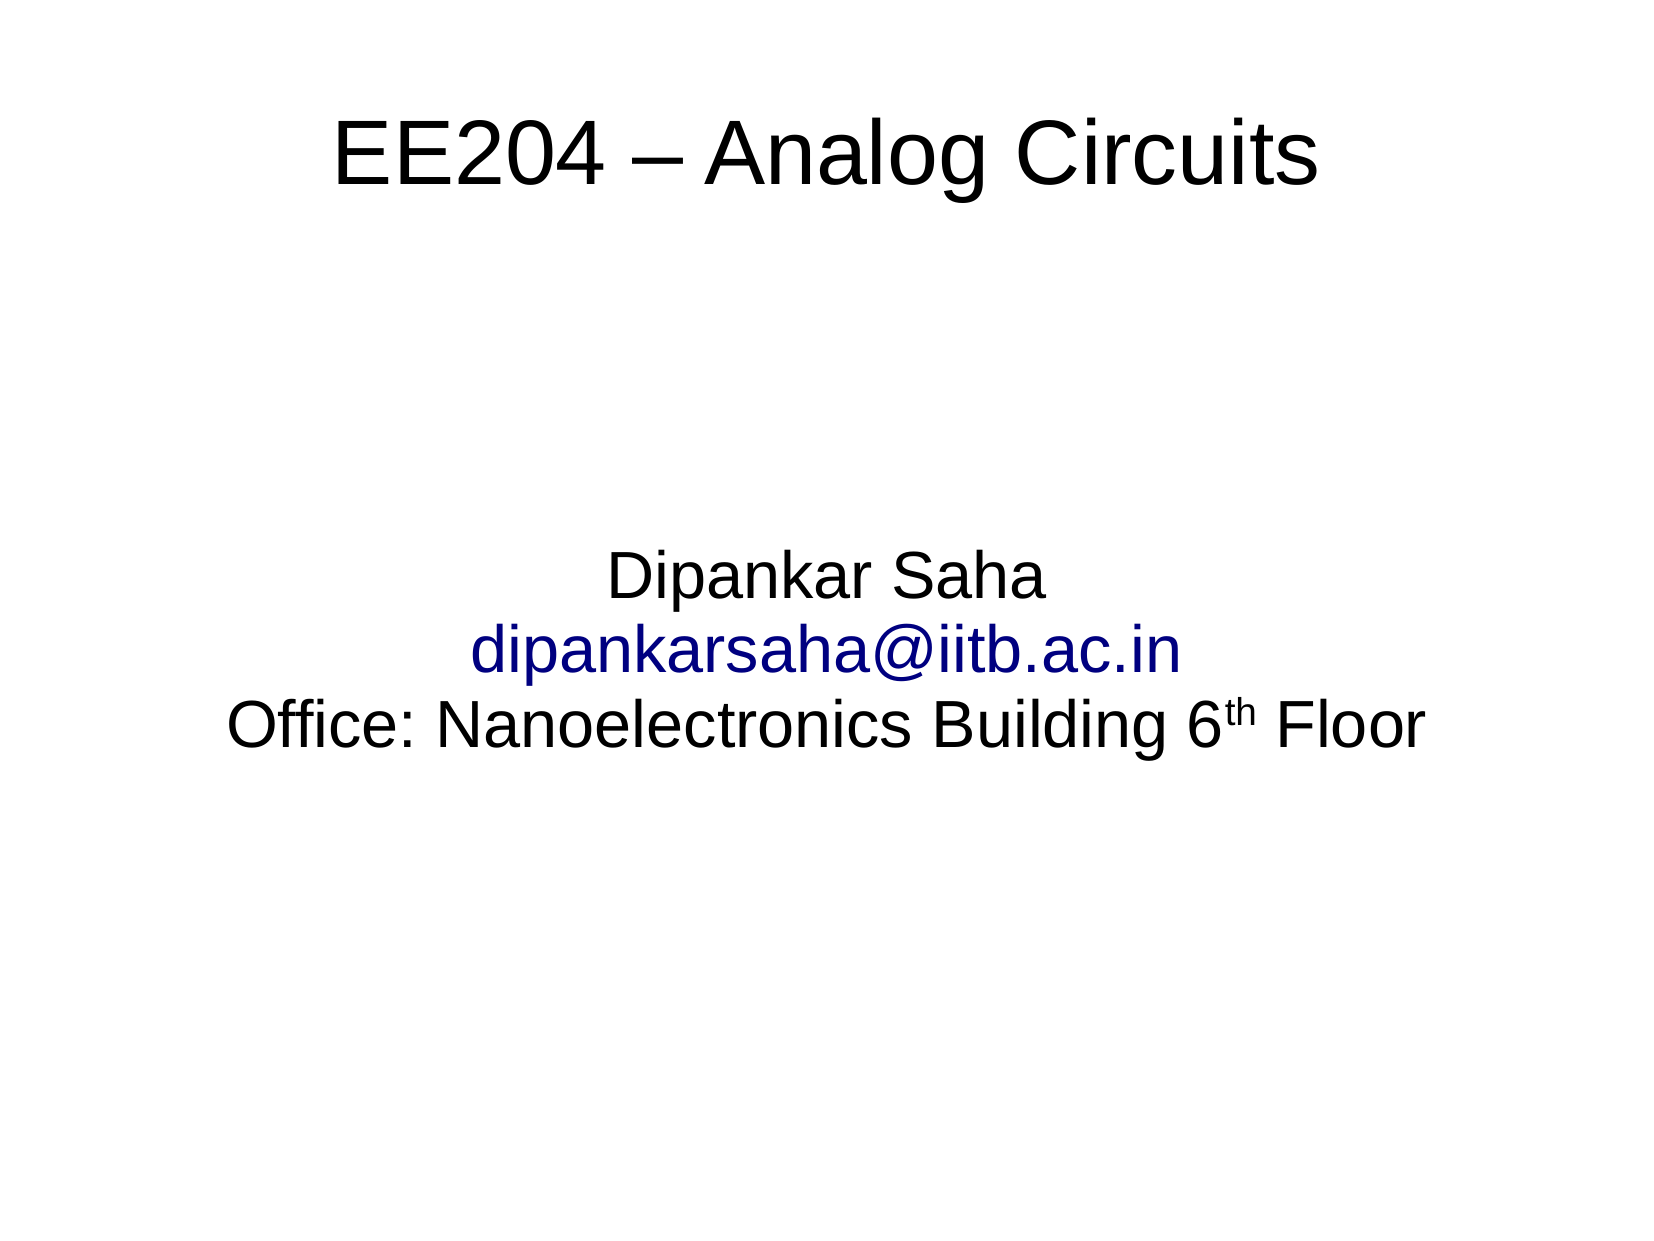

# EE204 – Analog Circuits
Dipankar Saha
dipankarsaha@iitb.ac.in
Office: Nanoelectronics Building 6th Floor